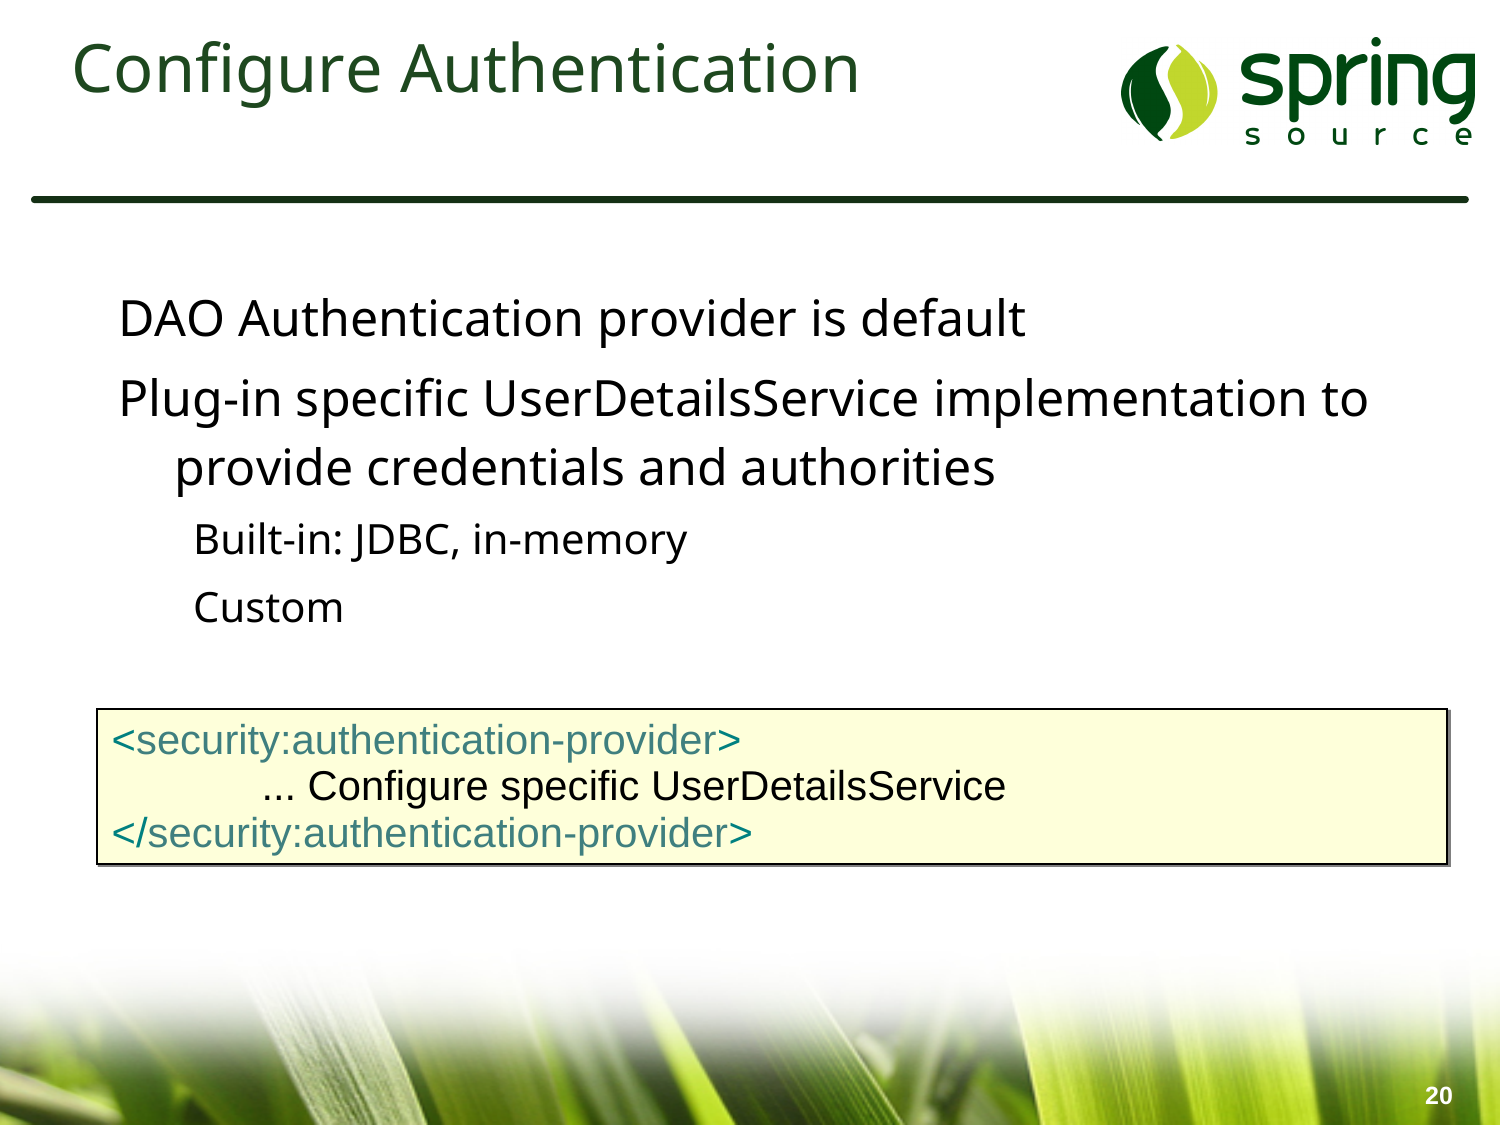

# Configure Authentication
DAO Authentication provider is default
Plug-in specific UserDetailsService implementation to provide credentials and authorities
Built-in: JDBC, in-memory
Custom
<security:authentication-provider>
	... Configure specific UserDetailsService
</security:authentication-provider>